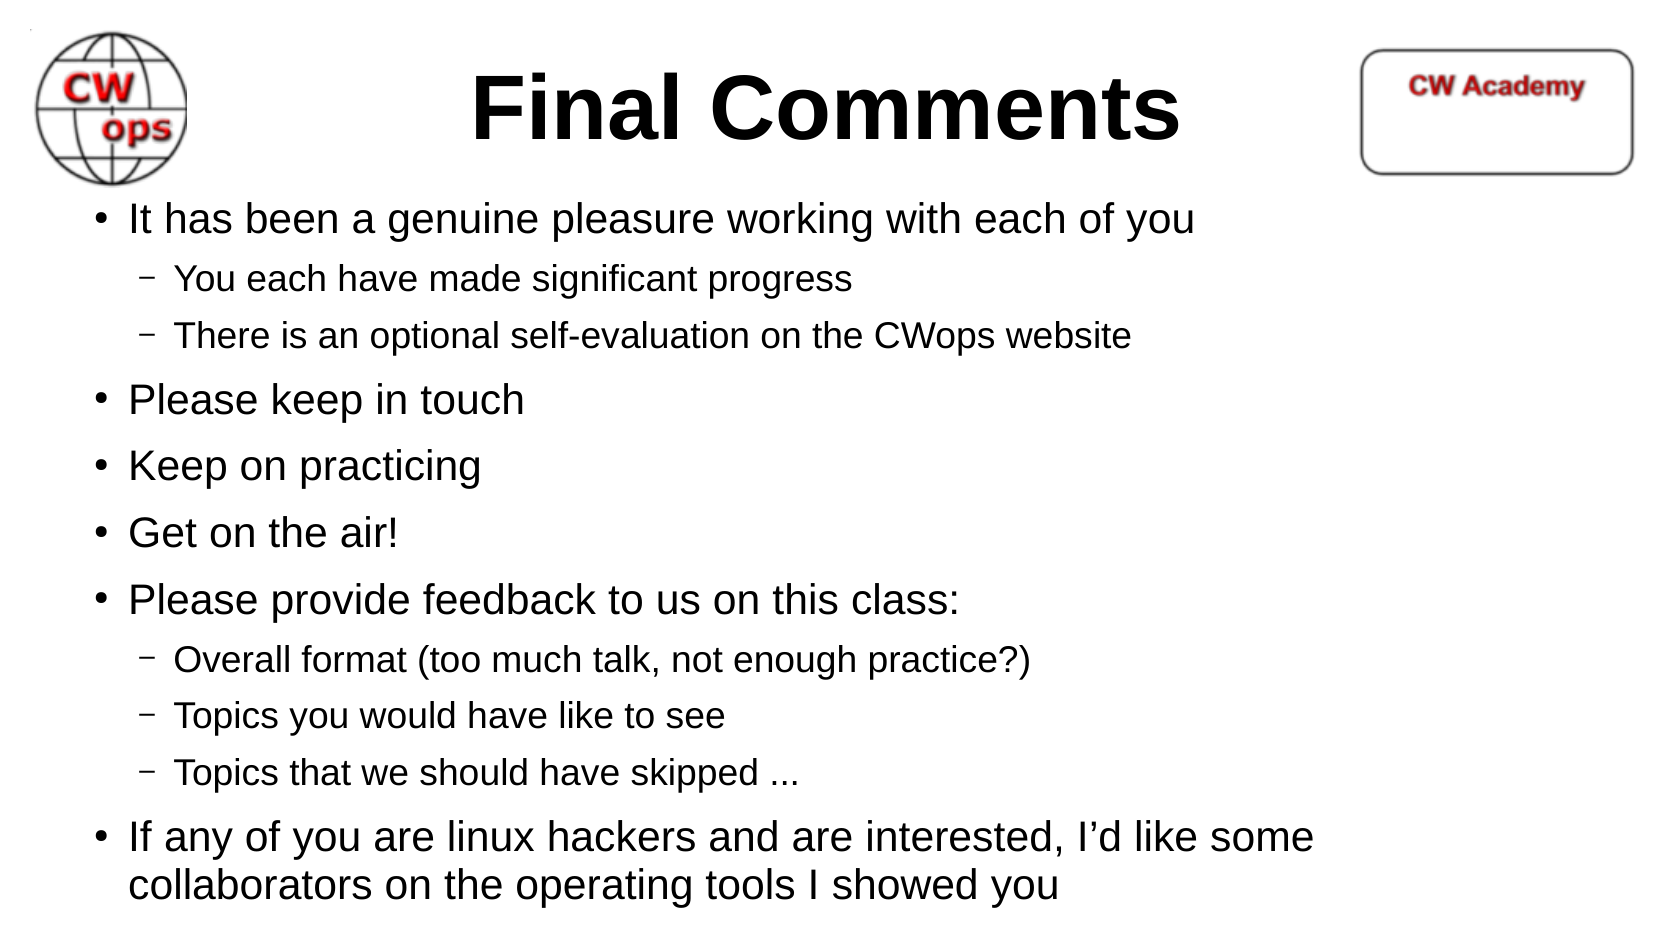

Final Comments
# It has been a genuine pleasure working with each of you
You each have made significant progress
There is an optional self-evaluation on the CWops website
Please keep in touch
Keep on practicing
Get on the air!
Please provide feedback to us on this class:
Overall format (too much talk, not enough practice?)
Topics you would have like to see
Topics that we should have skipped ...
If any of you are linux hackers and are interested, I’d like some collaborators on the operating tools I showed you